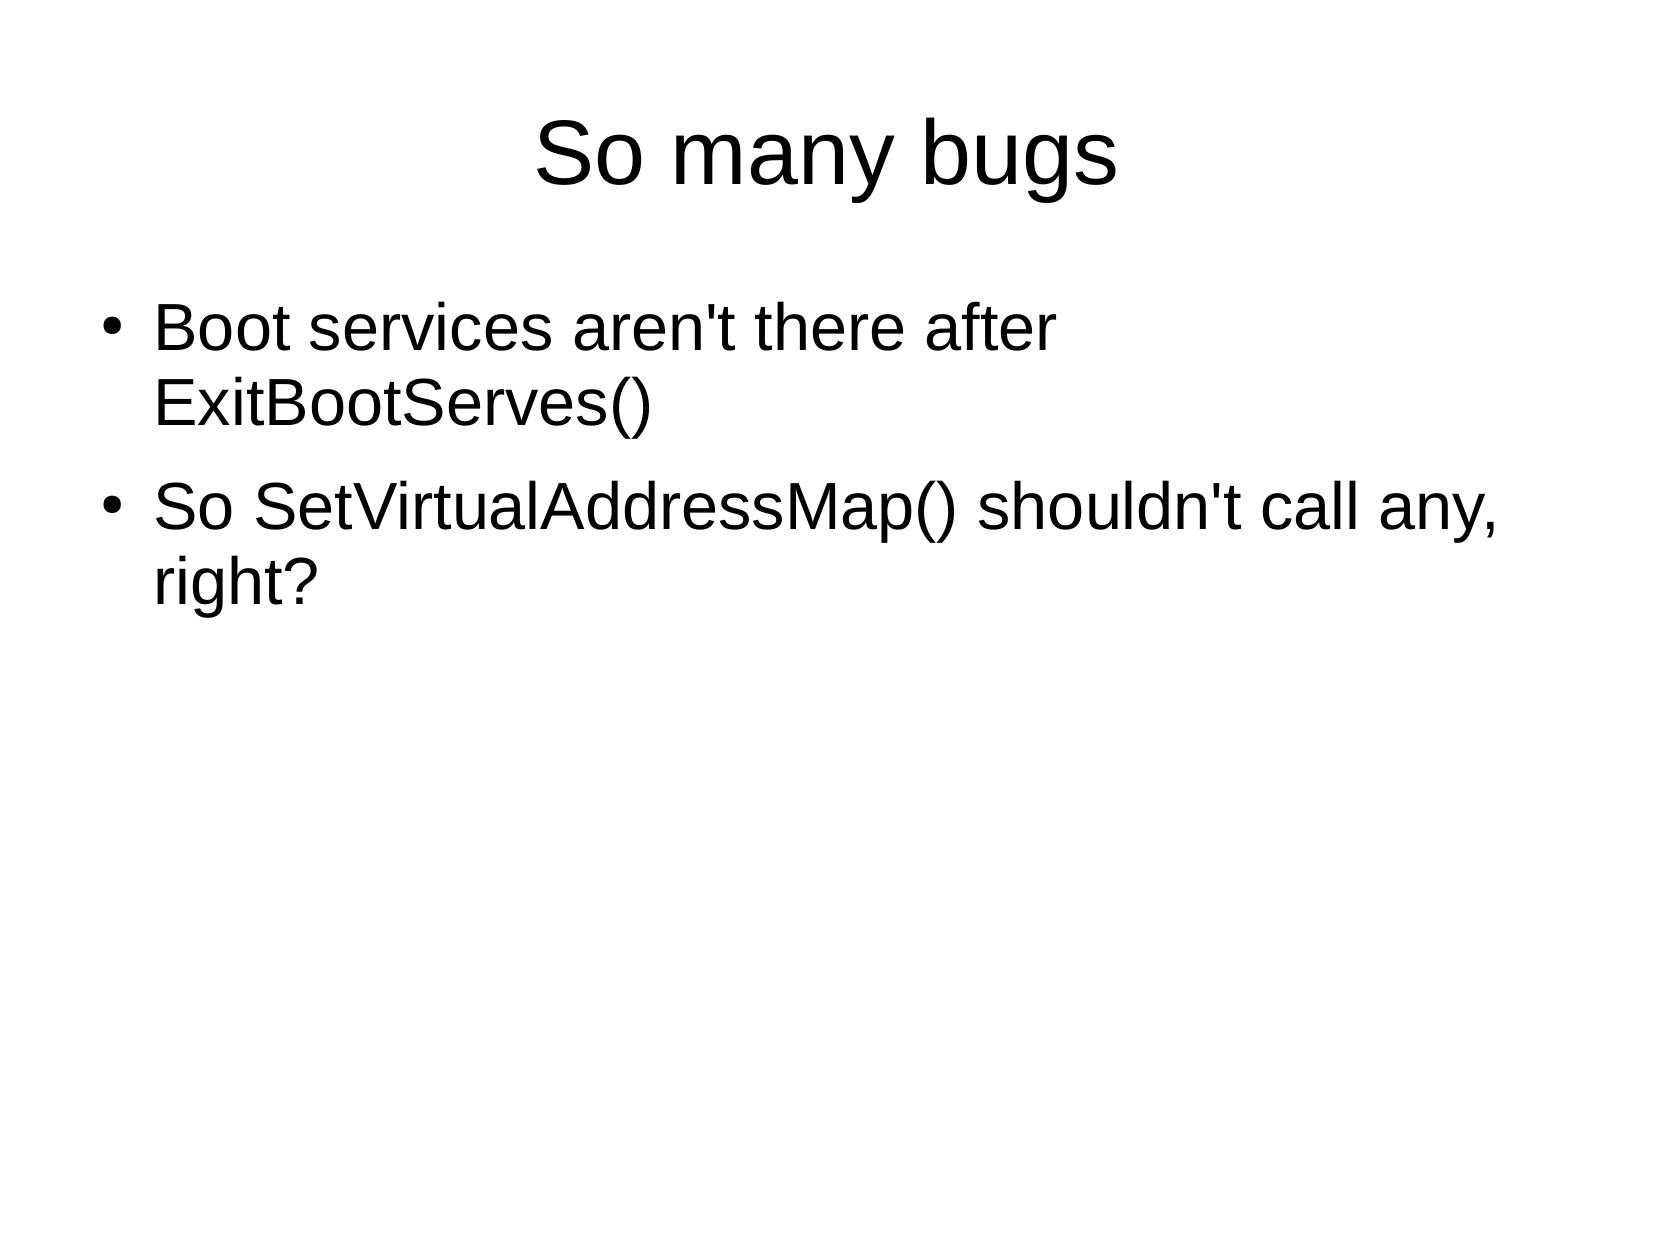

# So many bugs
Boot services aren't there after ExitBootServes()
So SetVirtualAddressMap() shouldn't call any, right?